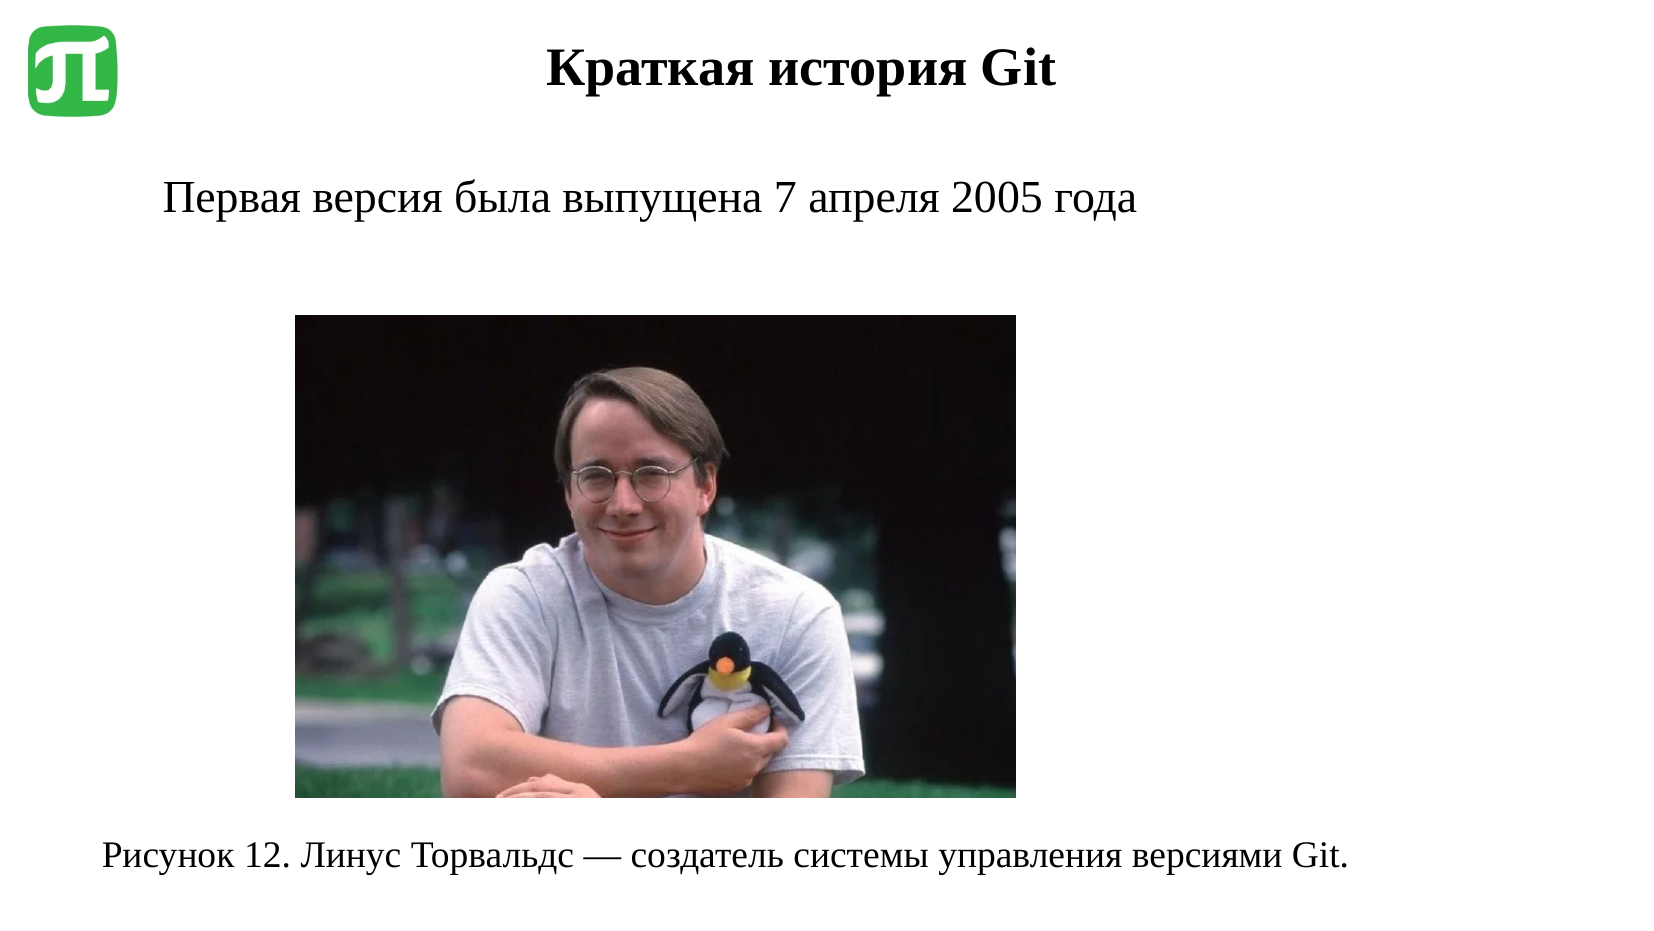

Краткая история Git
Первая версия была выпущена 7 апреля 2005 года
Рисунок 12. Линус Торвальдс — создатель системы управления версиями Git.